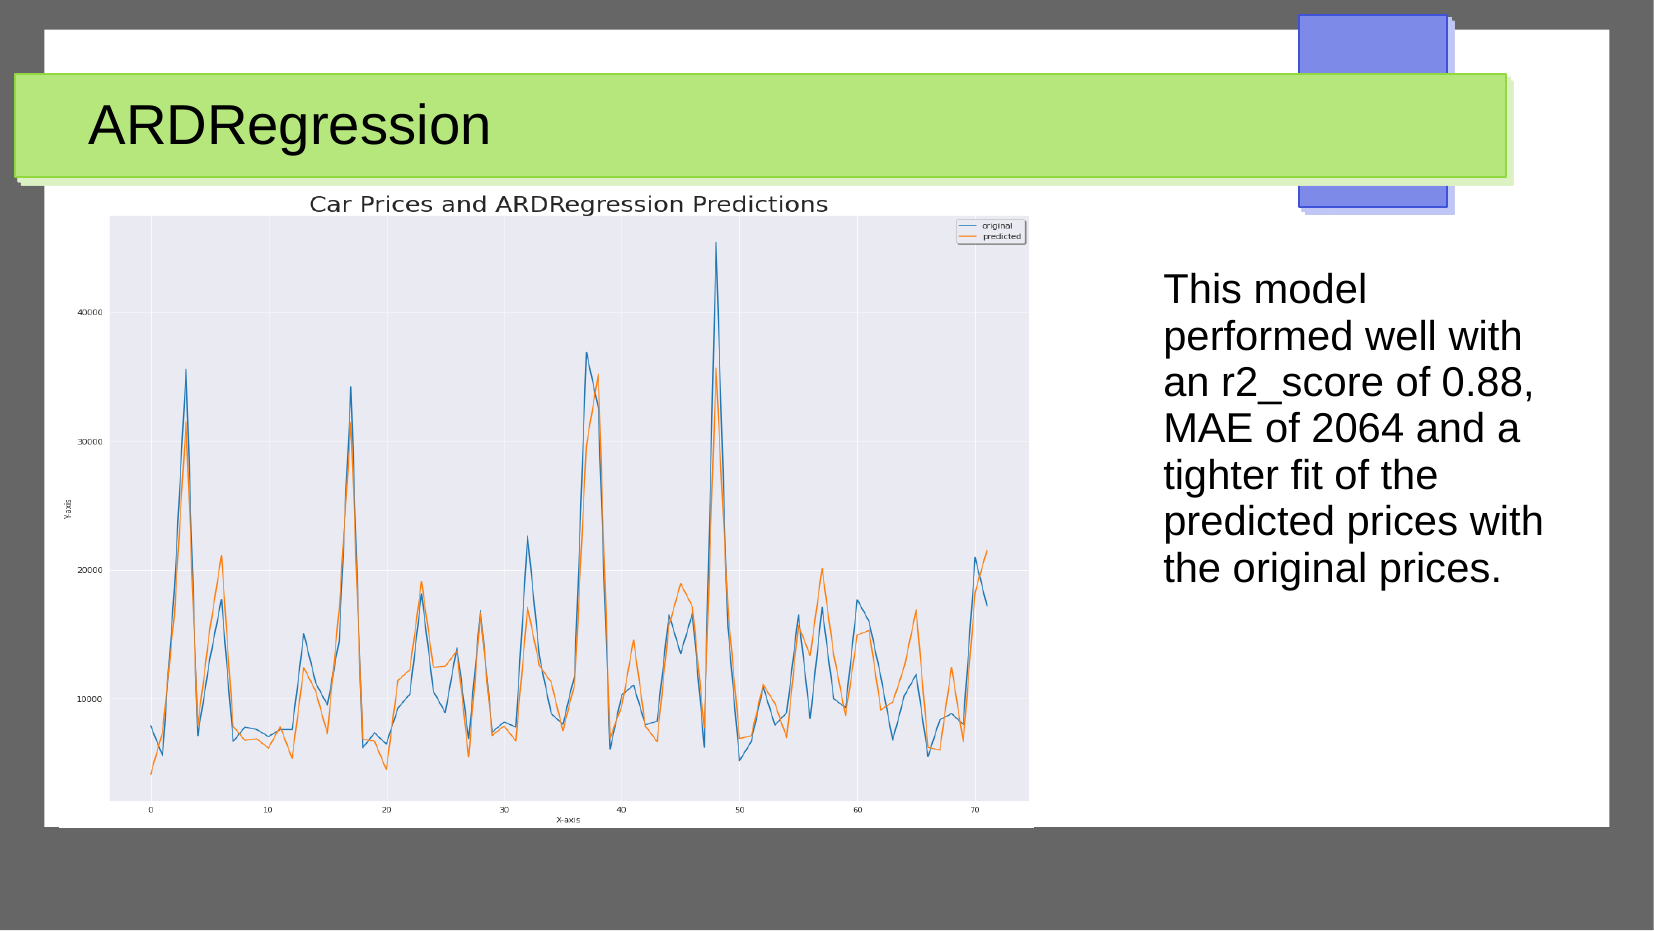

# ARDRegression
This model performed well with an r2_score of 0.88, MAE of 2064 and a tighter fit of the predicted prices with the original prices.